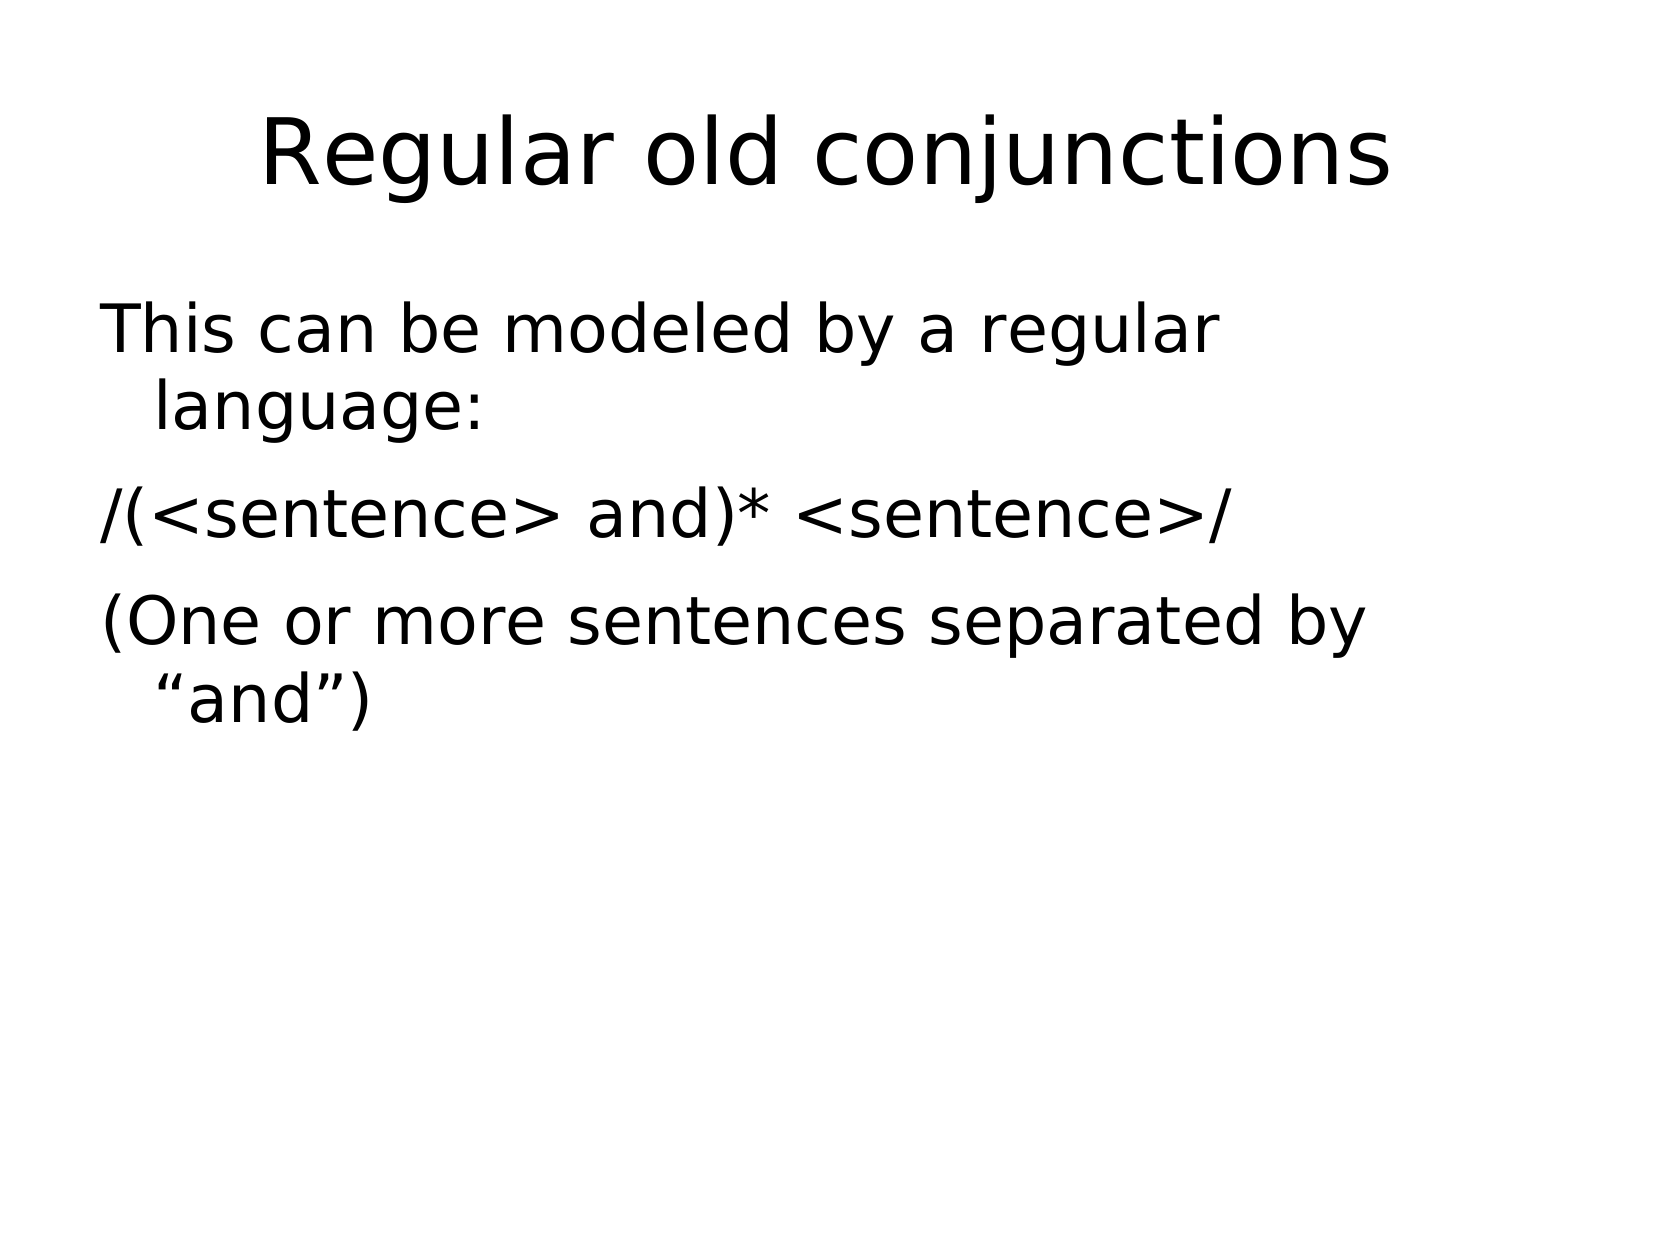

# Regular old conjunctions
This can be modeled by a regular language:
/(<sentence> and)* <sentence>/
(One or more sentences separated by “and”)